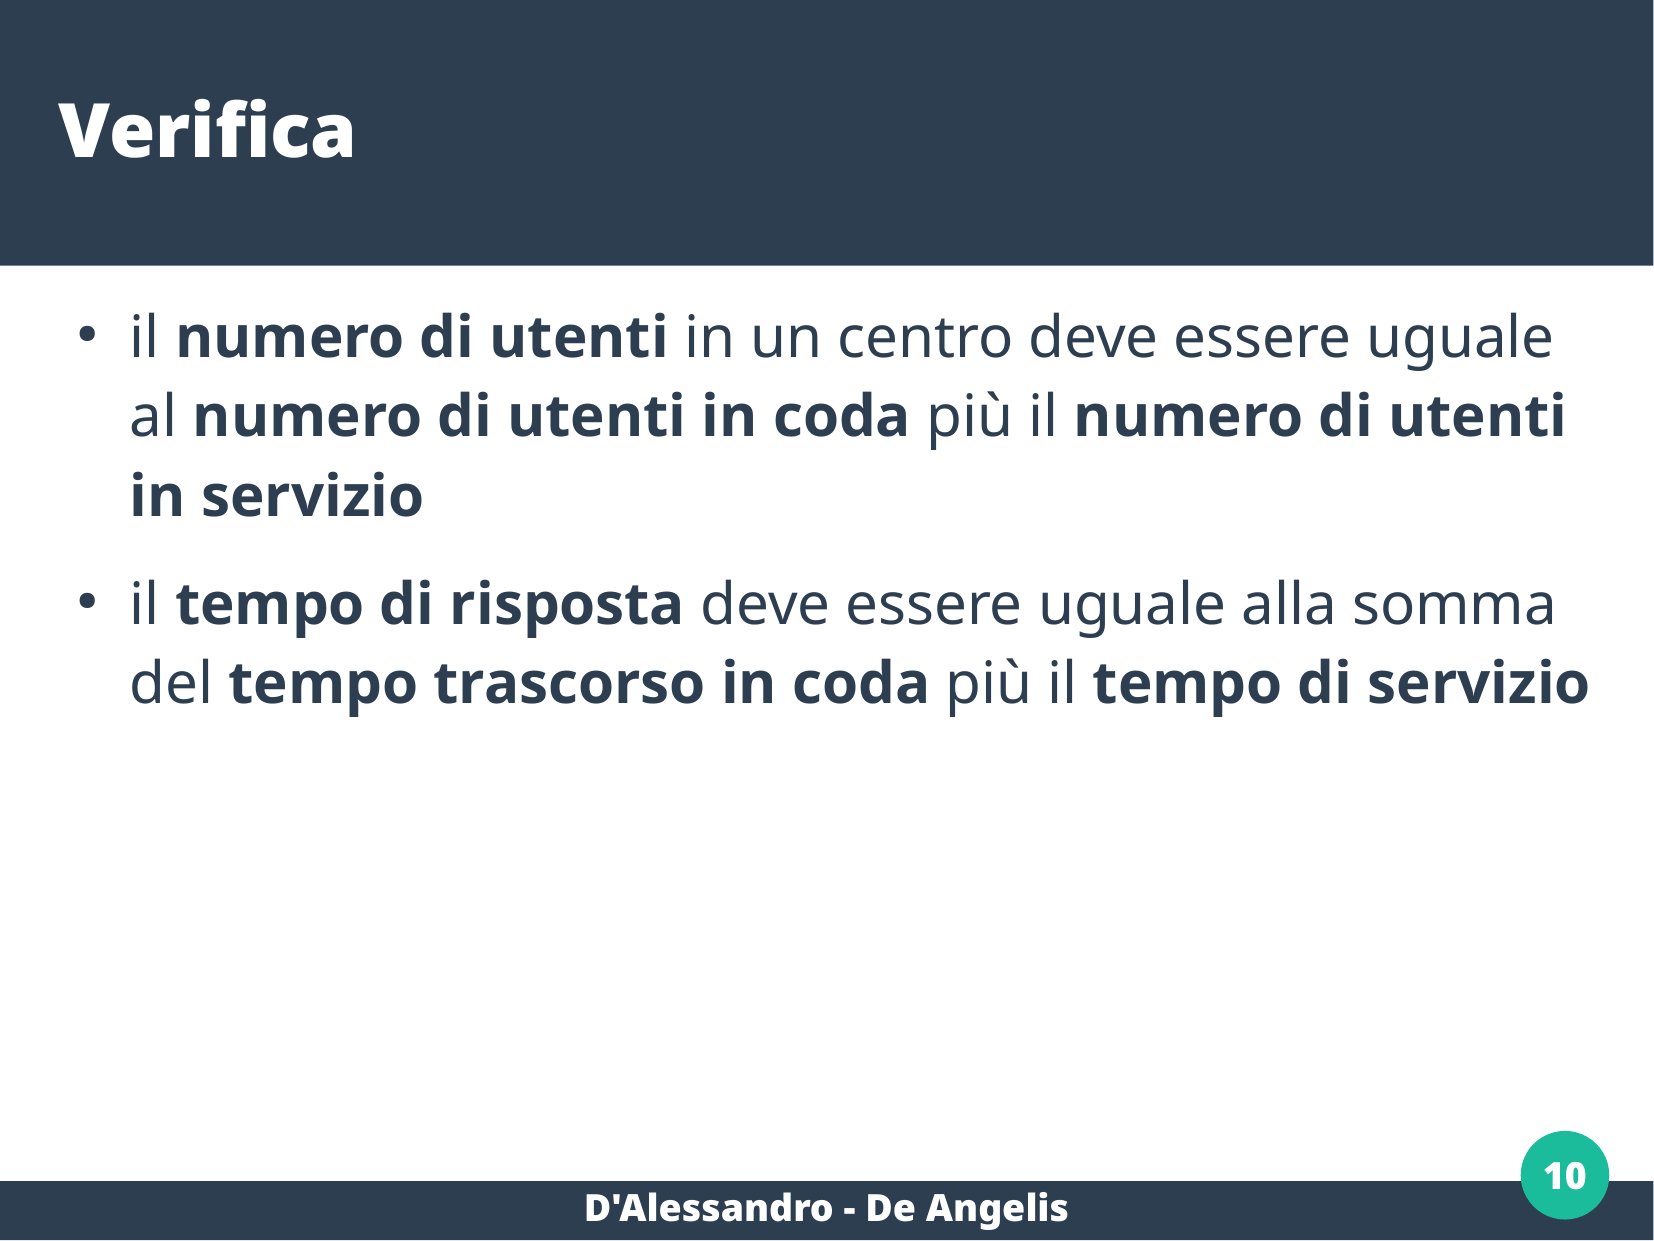

# Verifica
il numero di utenti in un centro deve essere uguale al numero di utenti in coda più il numero di utenti in servizio
il tempo di risposta deve essere uguale alla somma del tempo trascorso in coda più il tempo di servizio
10
D'Alessandro - De Angelis